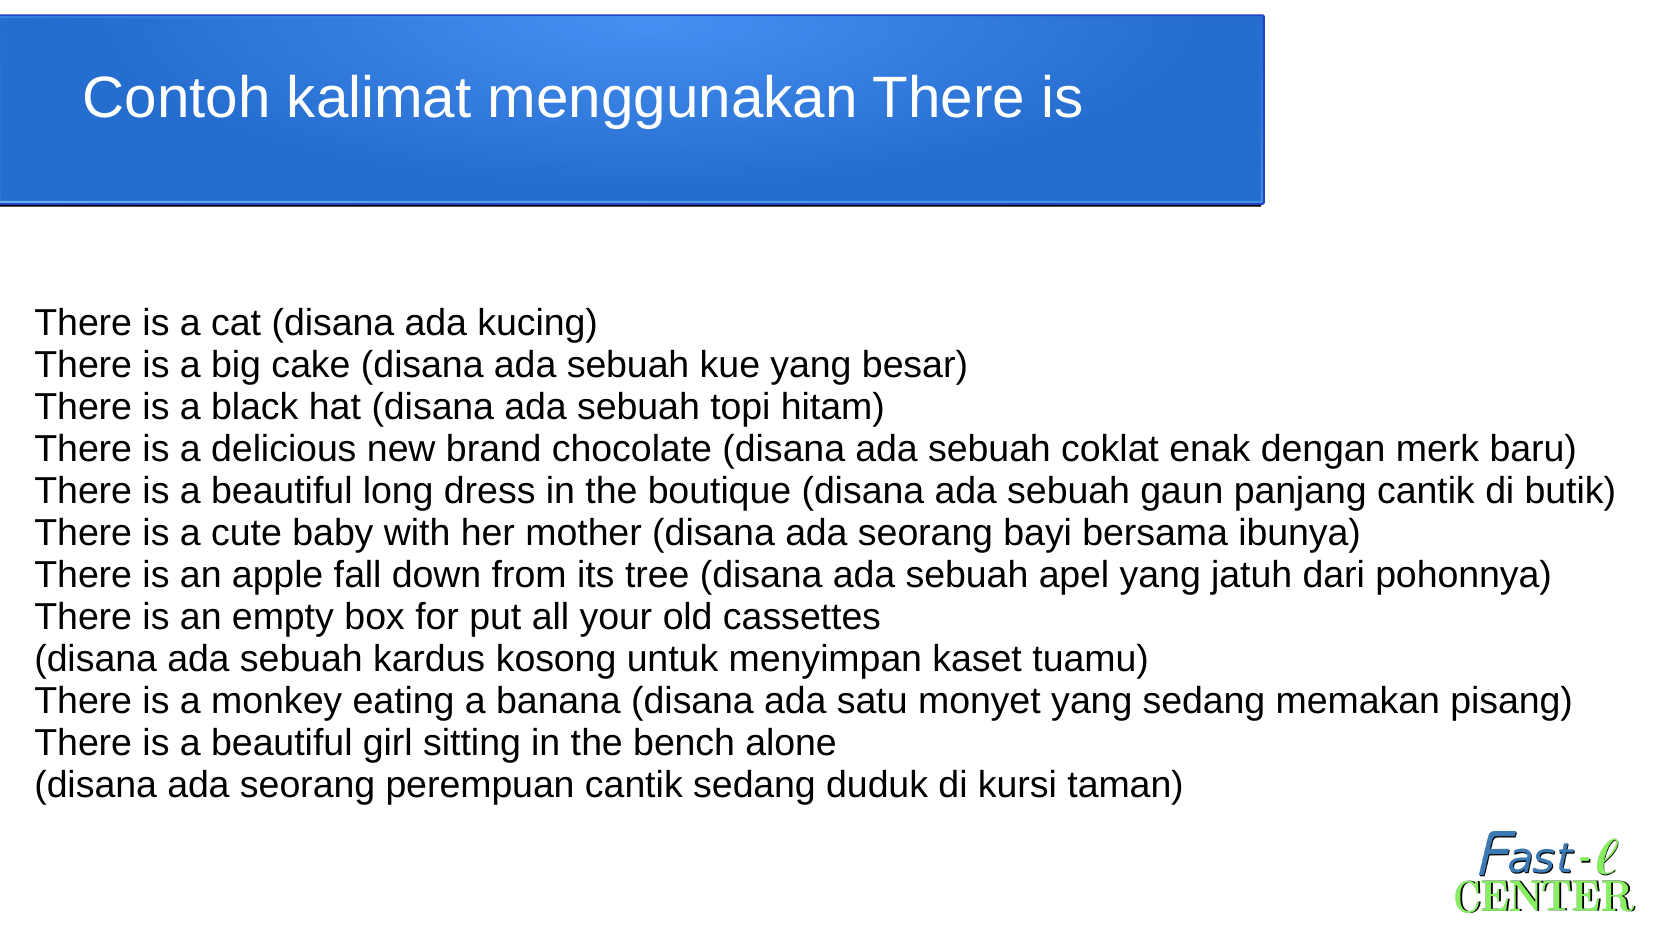

# Contoh kalimat menggunakan There is
There is a cat (disana ada kucing)
There is a big cake (disana ada sebuah kue yang besar)
There is a black hat (disana ada sebuah topi hitam)
There is a delicious new brand chocolate (disana ada sebuah coklat enak dengan merk baru)
There is a beautiful long dress in the boutique (disana ada sebuah gaun panjang cantik di butik)
There is a cute baby with her mother (disana ada seorang bayi bersama ibunya)
There is an apple fall down from its tree (disana ada sebuah apel yang jatuh dari pohonnya)
There is an empty box for put all your old cassettes
(disana ada sebuah kardus kosong untuk menyimpan kaset tuamu)
There is a monkey eating a banana (disana ada satu monyet yang sedang memakan pisang)
There is a beautiful girl sitting in the bench alone
(disana ada seorang perempuan cantik sedang duduk di kursi taman)